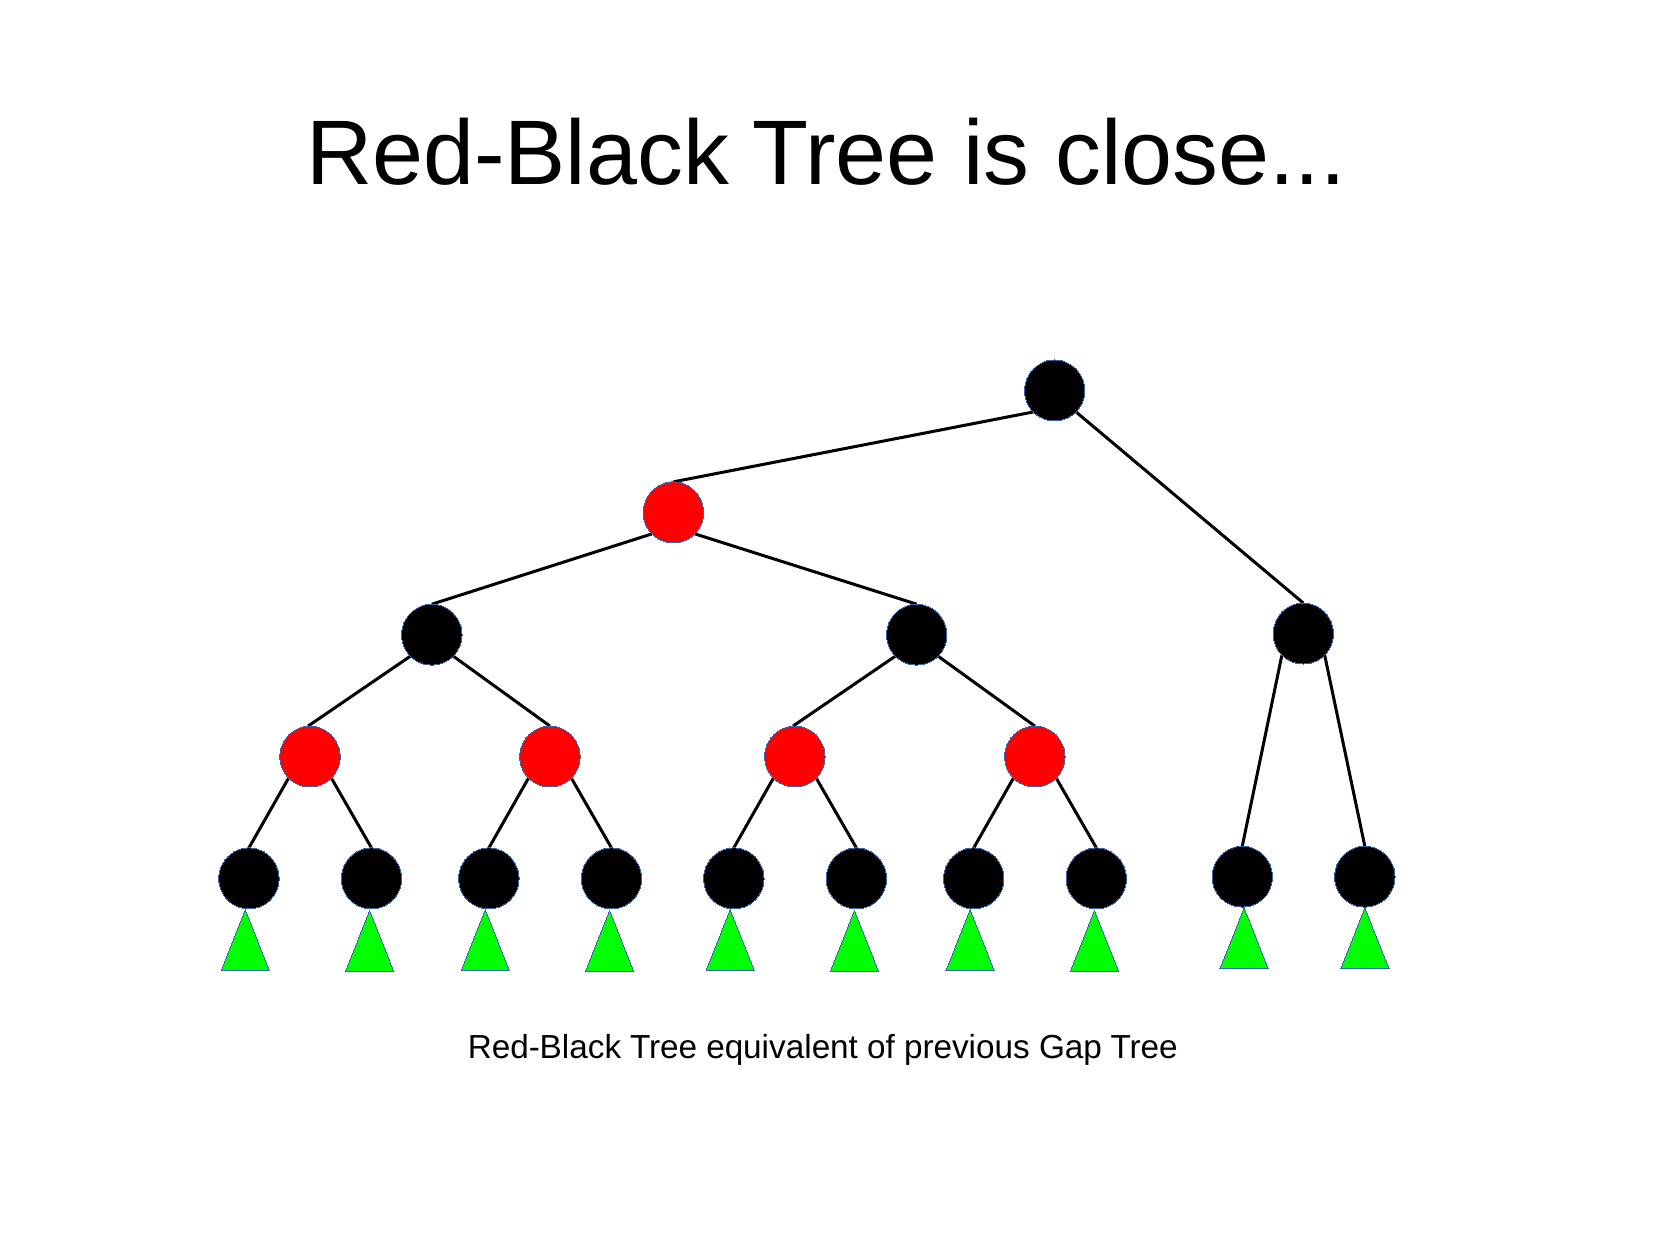

# Red-Black Tree is close...
Red-Black Tree equivalent of previous Gap Tree